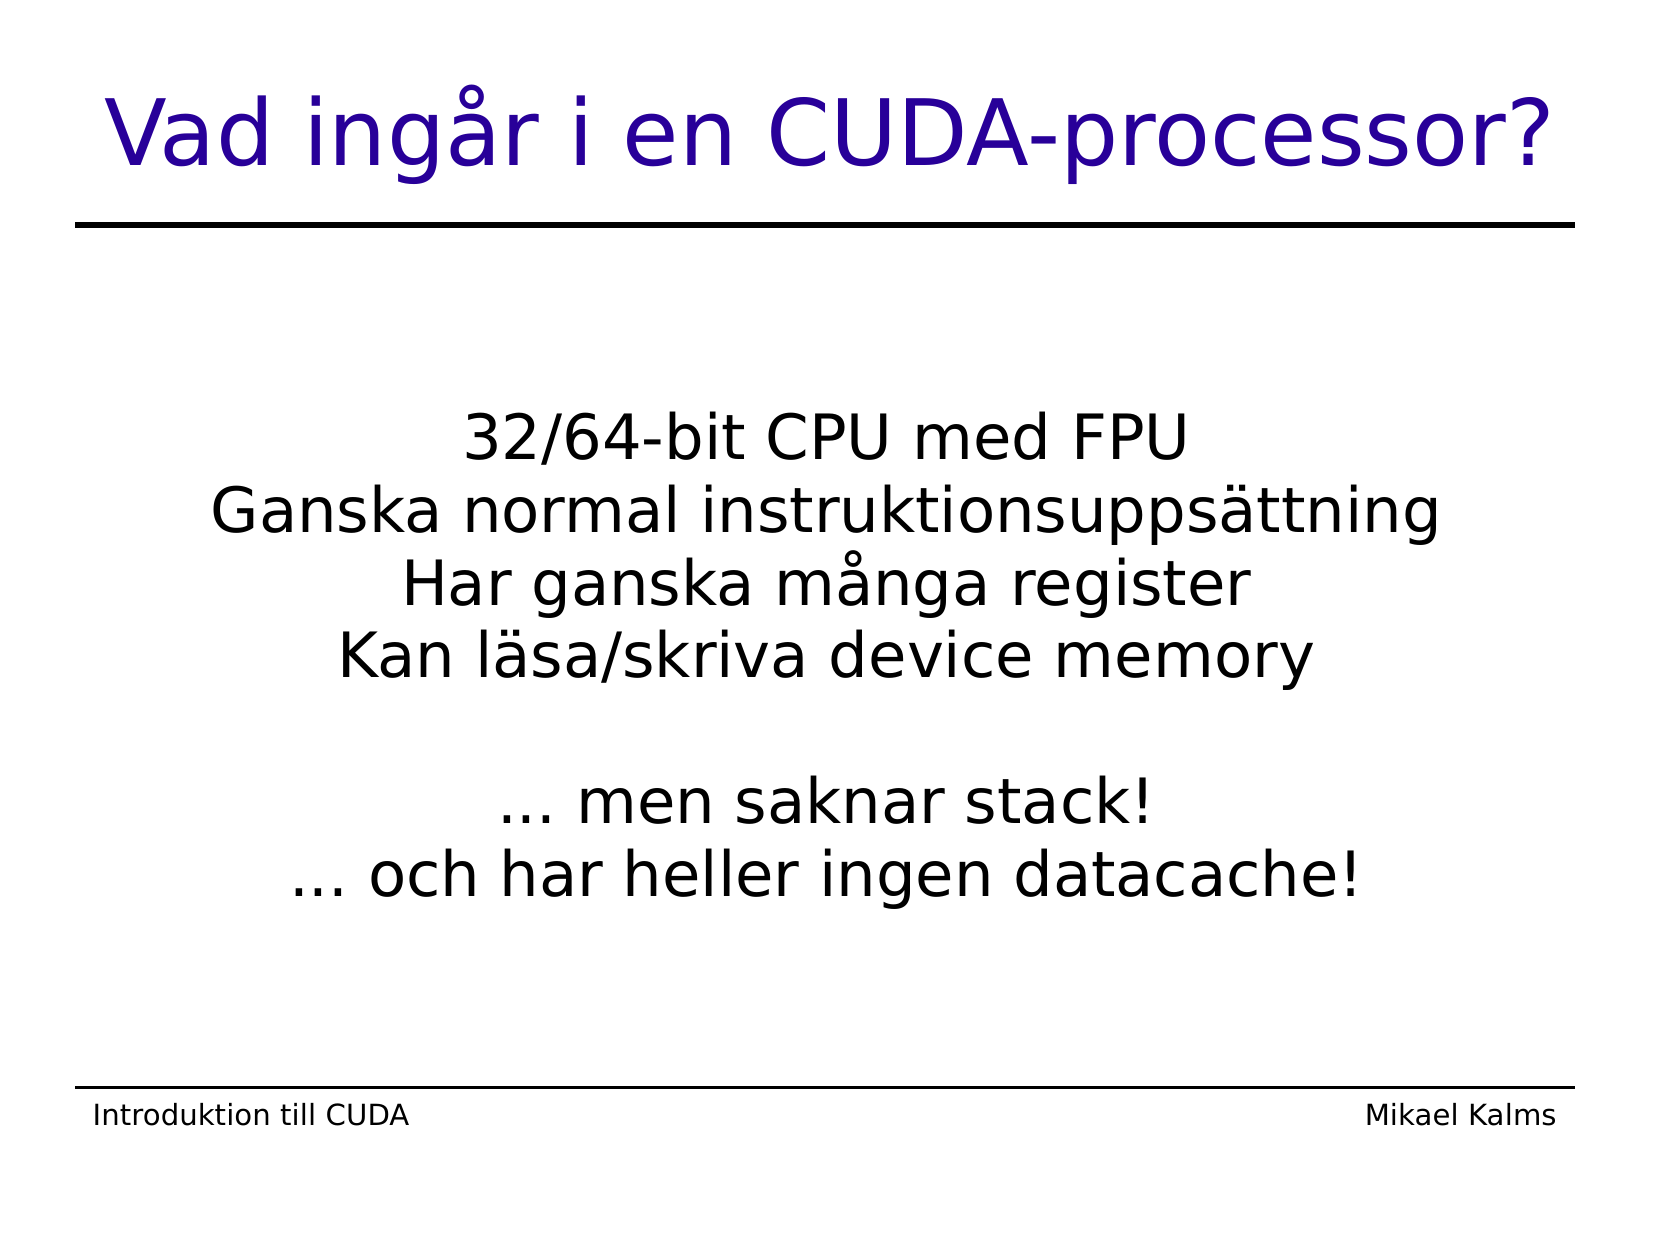

# Vad ingår i en CUDA-processor?
32/64-bit CPU med FPU
Ganska normal instruktionsuppsättning
Har ganska många register
Kan läsa/skriva device memory
... men saknar stack!
... och har heller ingen datacache!
Introduktion till CUDA
Mikael Kalms